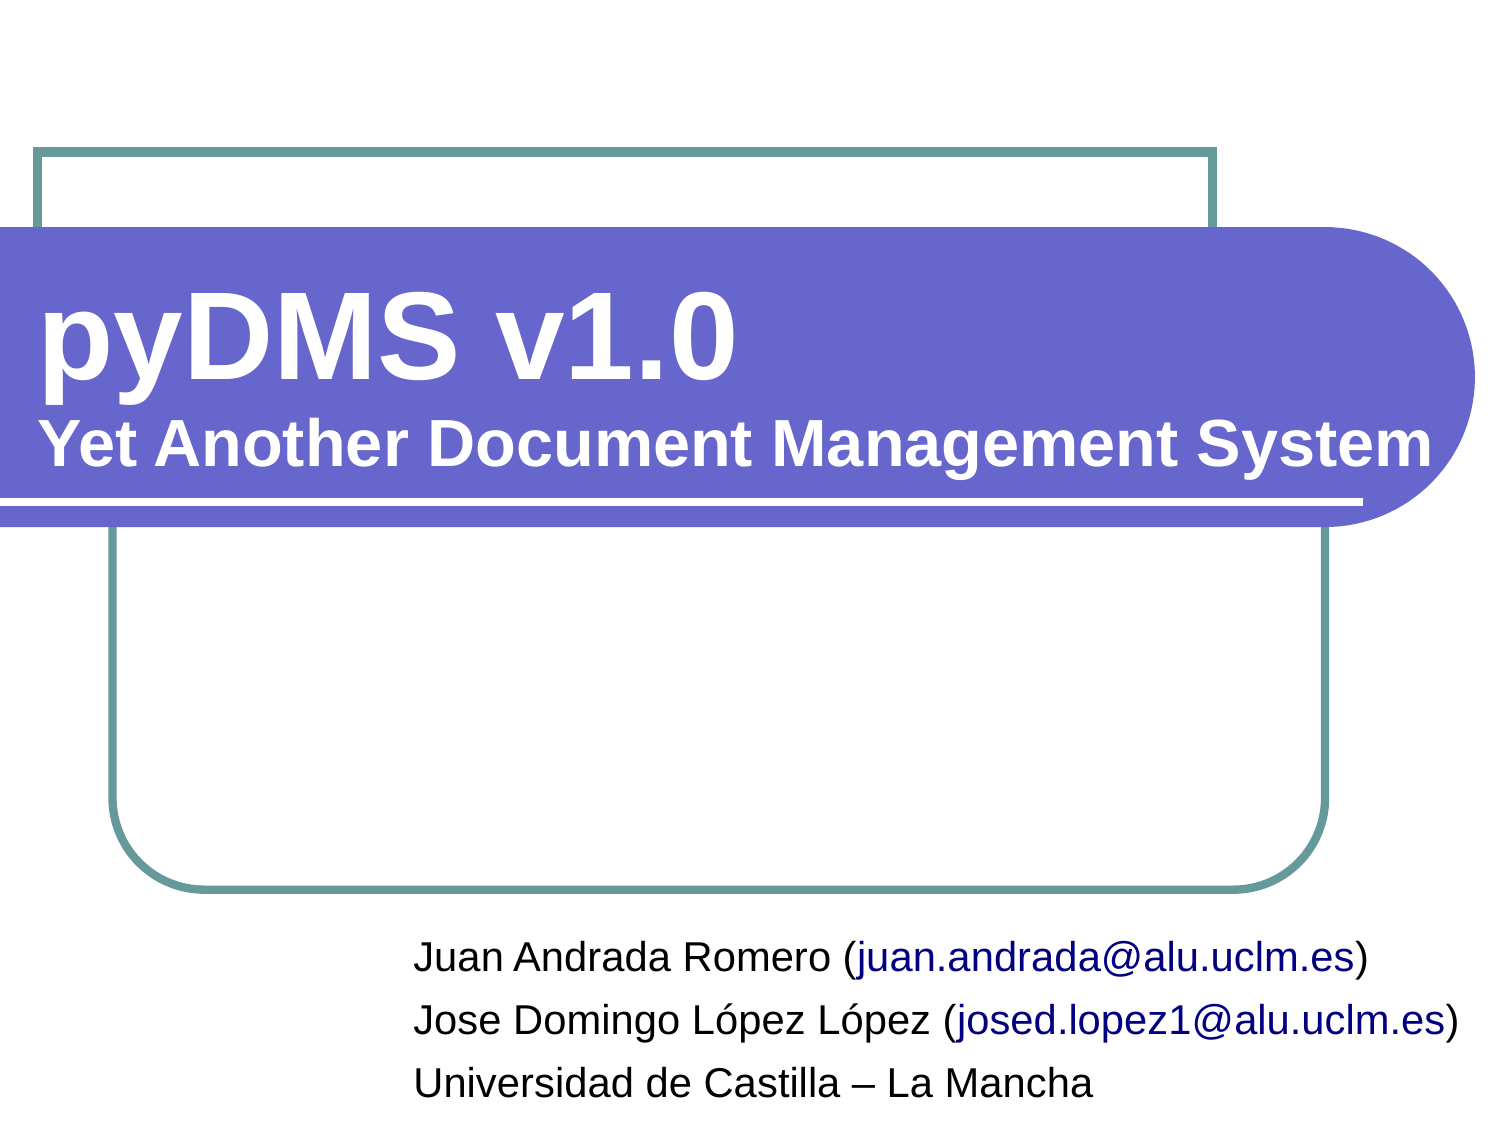

# pyDMS v1.0 Yet Another Document Management System
Juan Andrada Romero (juan.andrada@alu.uclm.es)
Jose Domingo López López (josed.lopez1@alu.uclm.es)
Universidad de Castilla – La Mancha